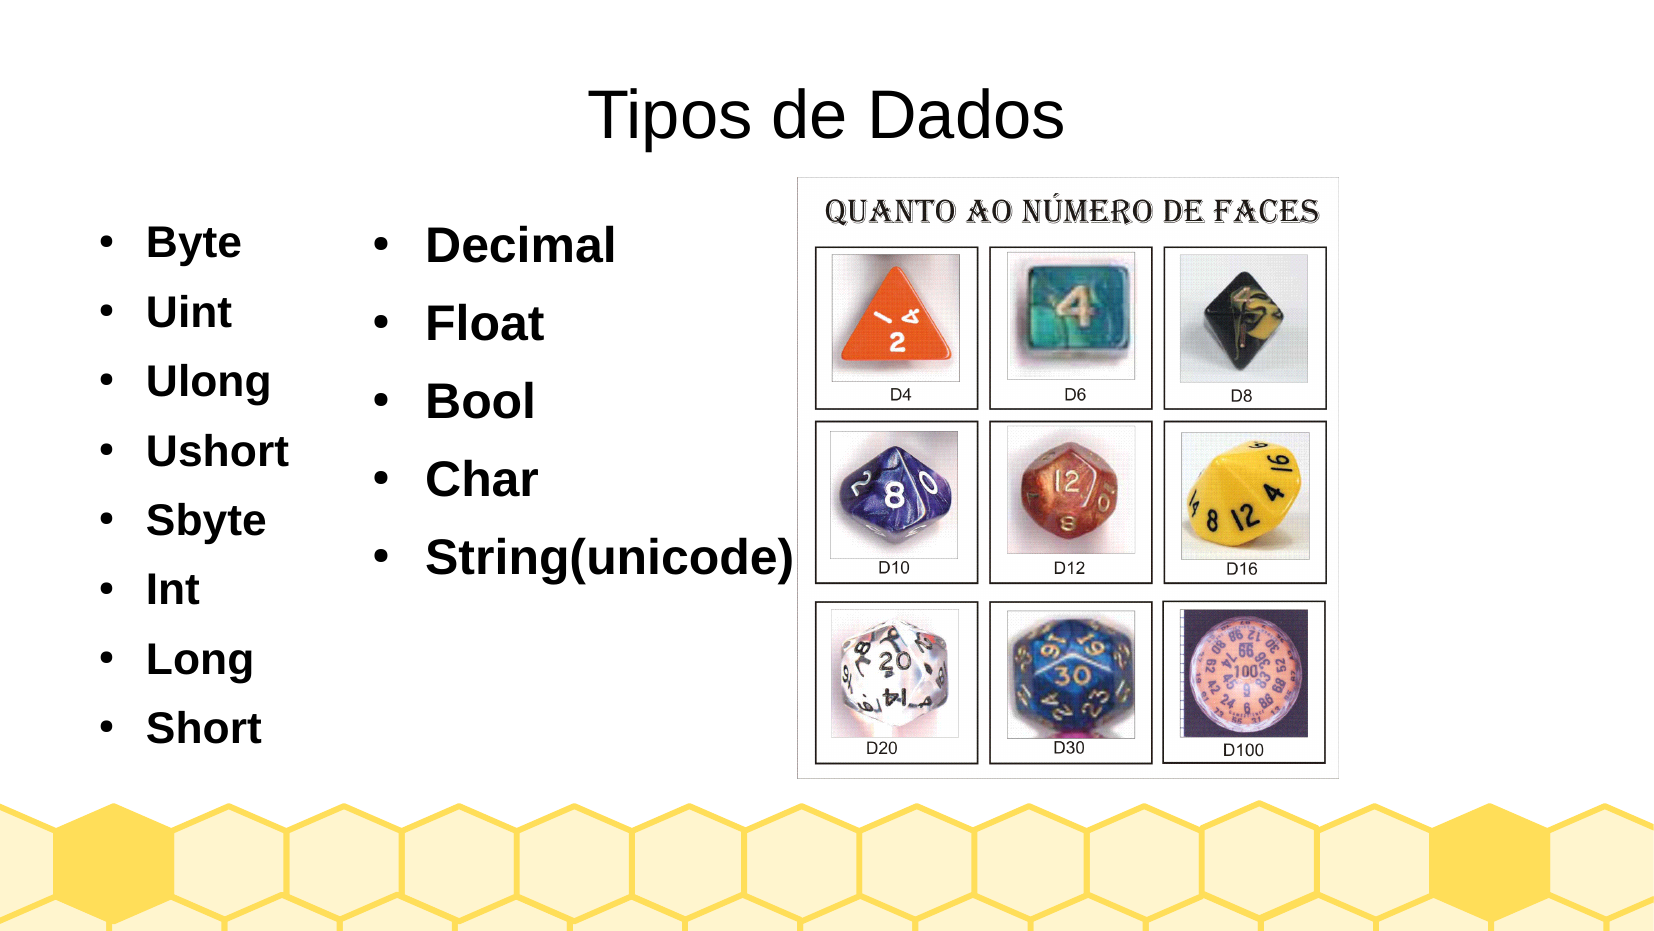

# Tipos de Dados
Byte
Uint
Ulong
Ushort
Sbyte
Int
Long
Short
Decimal
Float
Bool
Char
String(unicode)